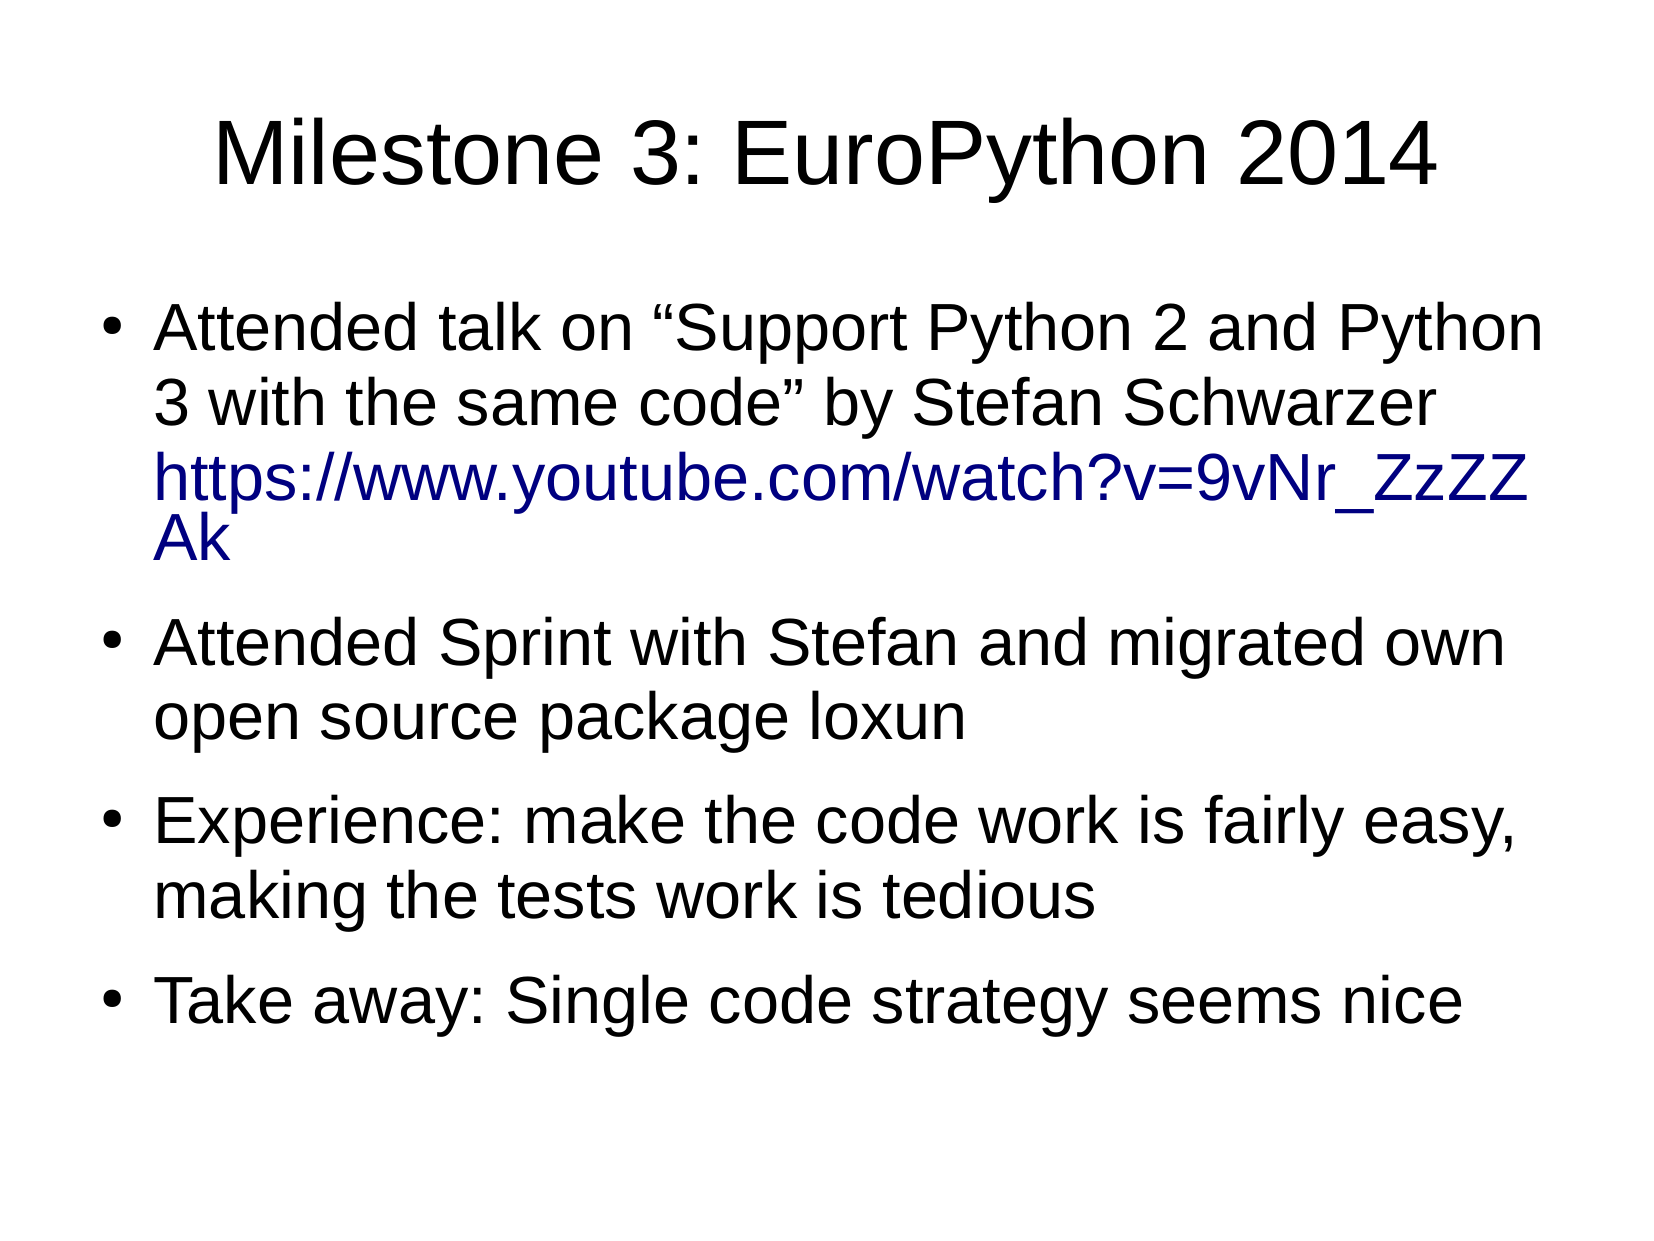

# Milestone 3: EuroPython 2014
Attended talk on “Support Python 2 and Python 3 with the same code” by Stefan Schwarzer https://www.youtube.com/watch?v=9vNr_ZzZZAk
Attended Sprint with Stefan and migrated own open source package loxun
Experience: make the code work is fairly easy, making the tests work is tedious
Take away: Single code strategy seems nice